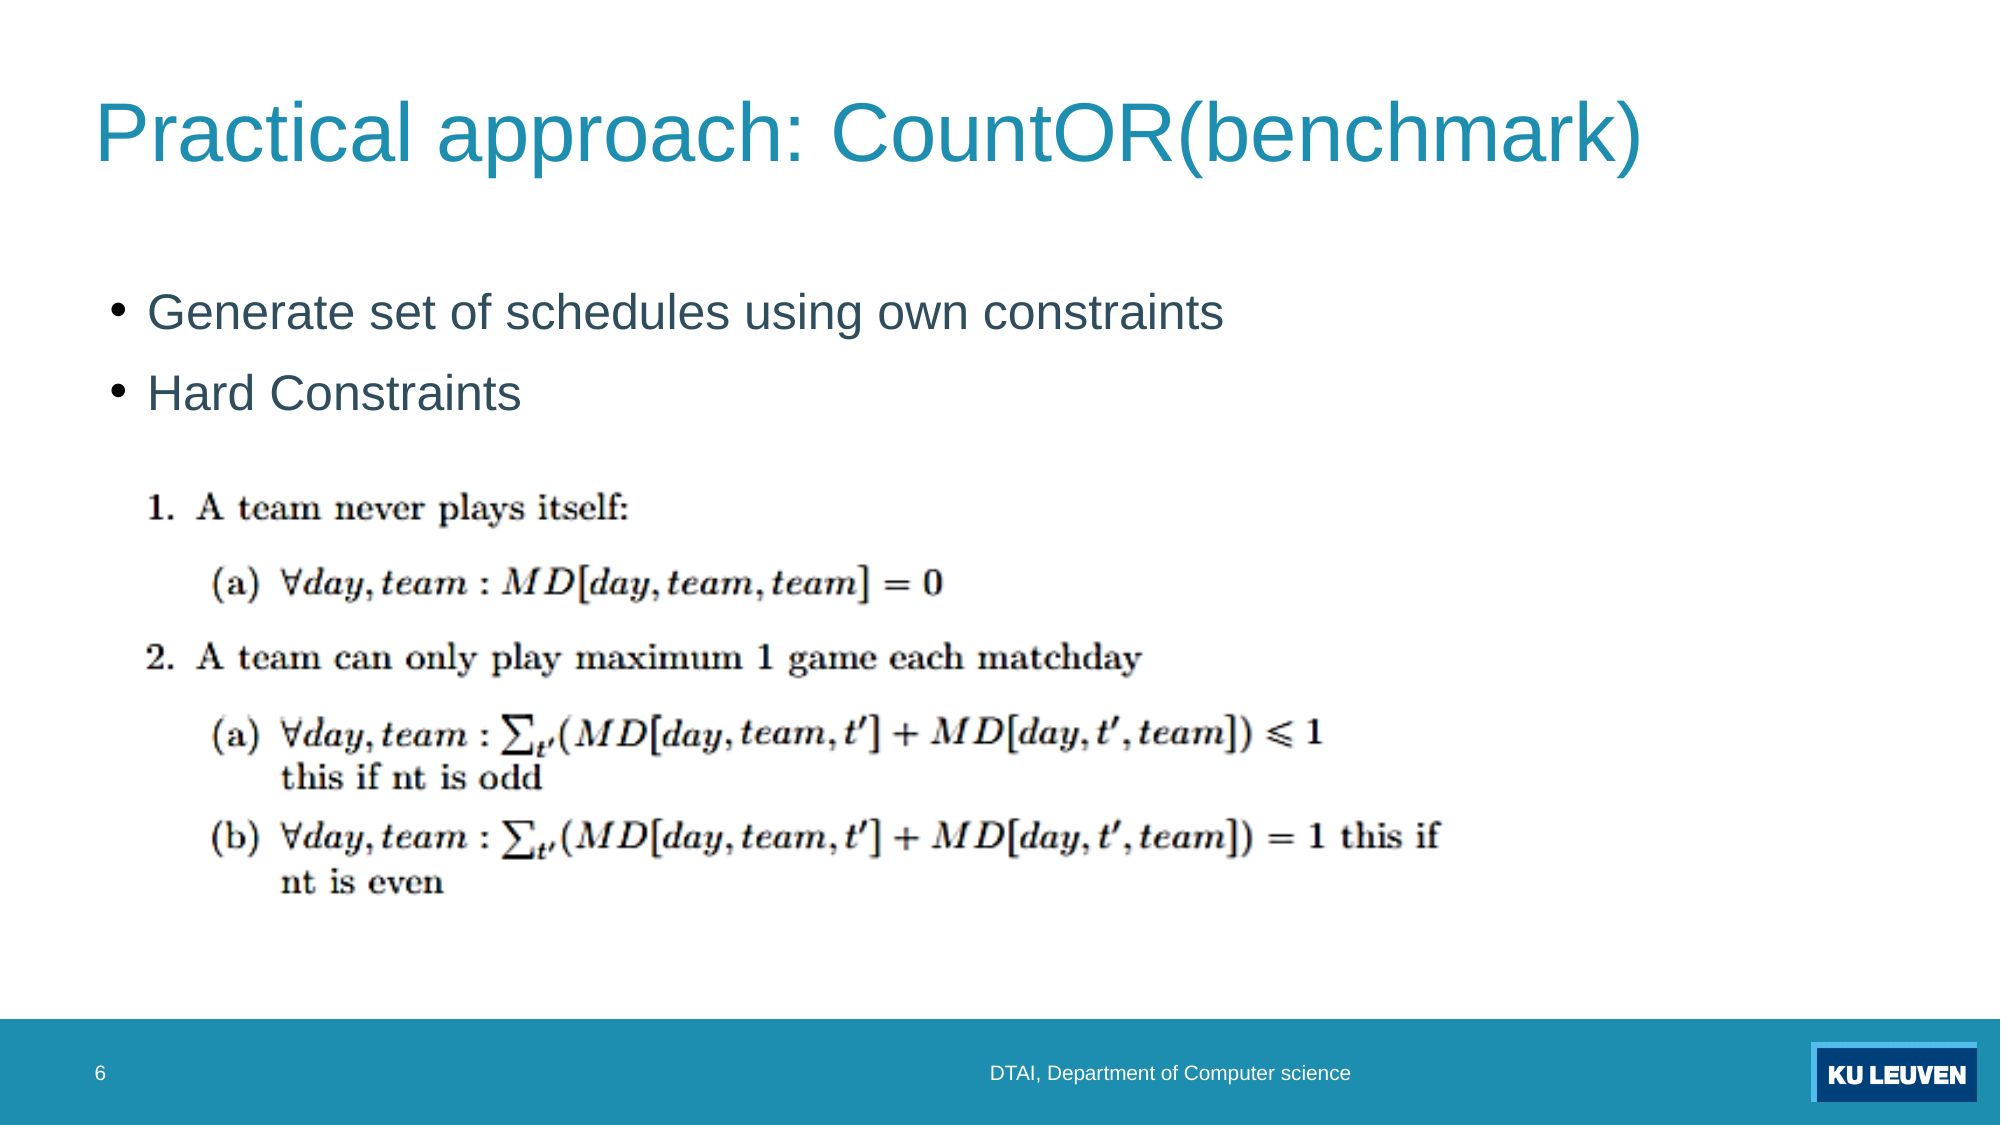

Practical approach: CountOR(benchmark)
# Generate set of schedules using own constraints
Hard Constraints
DTAI, Department of Computer science